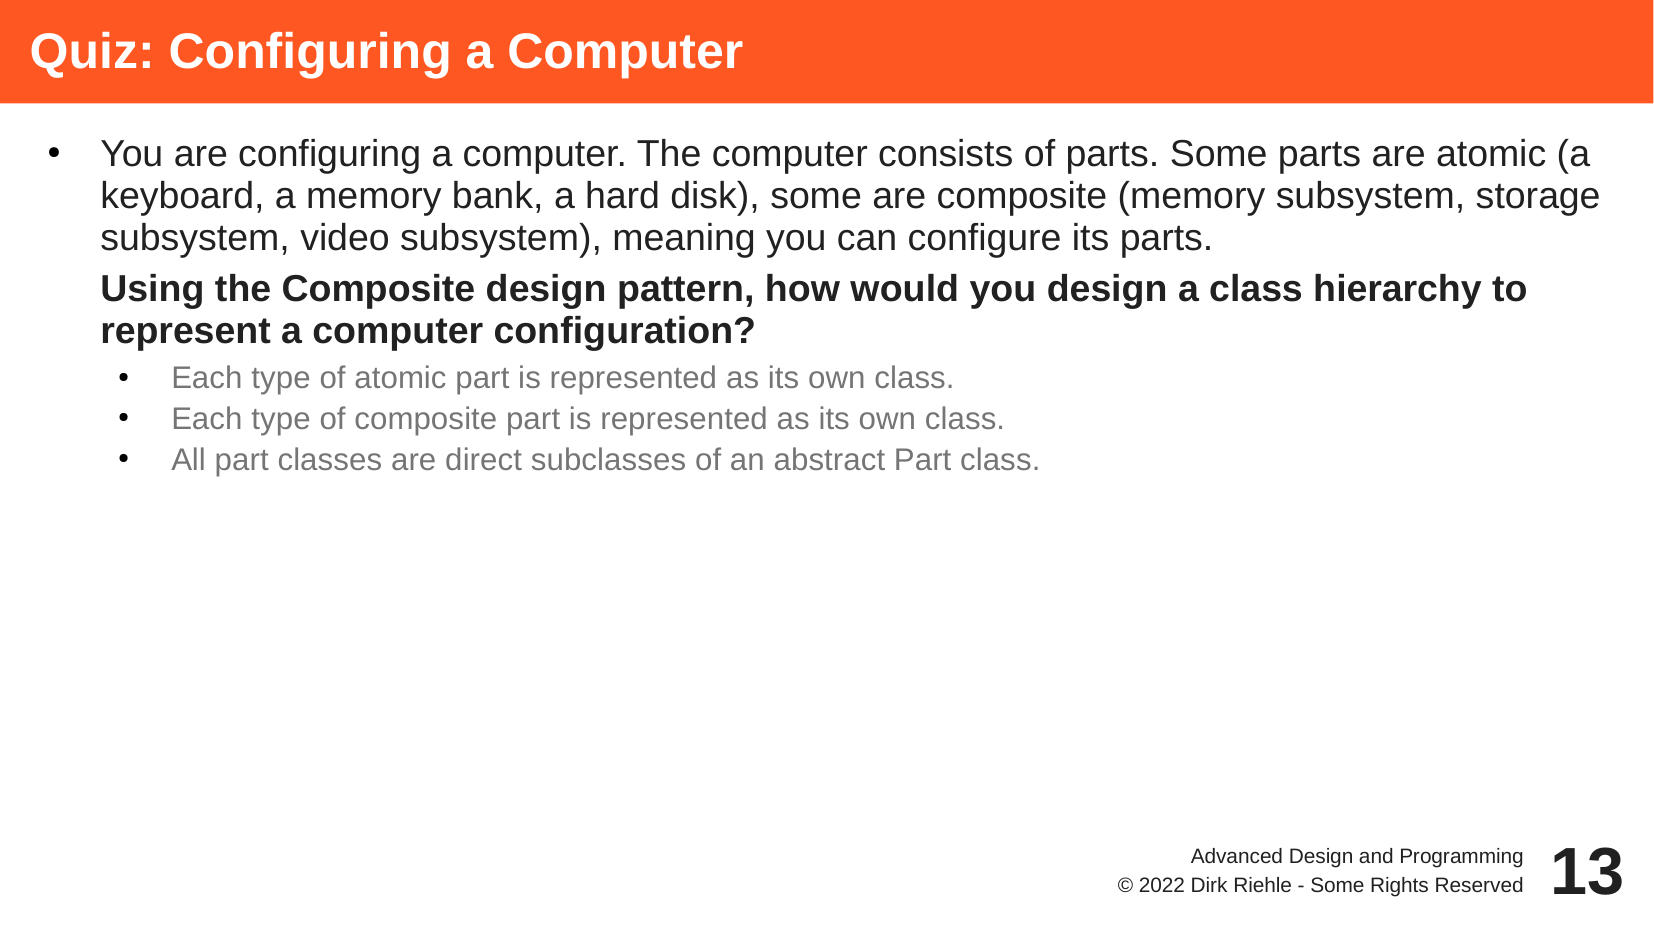

# Quiz: Configuring a Computer
You are configuring a computer. The computer consists of parts. Some parts are atomic (a keyboard, a memory bank, a hard disk), some are composite (memory subsystem, storage subsystem, video subsystem), meaning you can configure its parts.
Using the Composite design pattern, how would you design a class hierarchy to represent a computer configuration?
Each type of atomic part is represented as its own class.
Each type of composite part is represented as its own class.
All part classes are direct subclasses of an abstract Part class.
Advanced Design and Programming
13
© 2022 Dirk Riehle - Some Rights Reserved